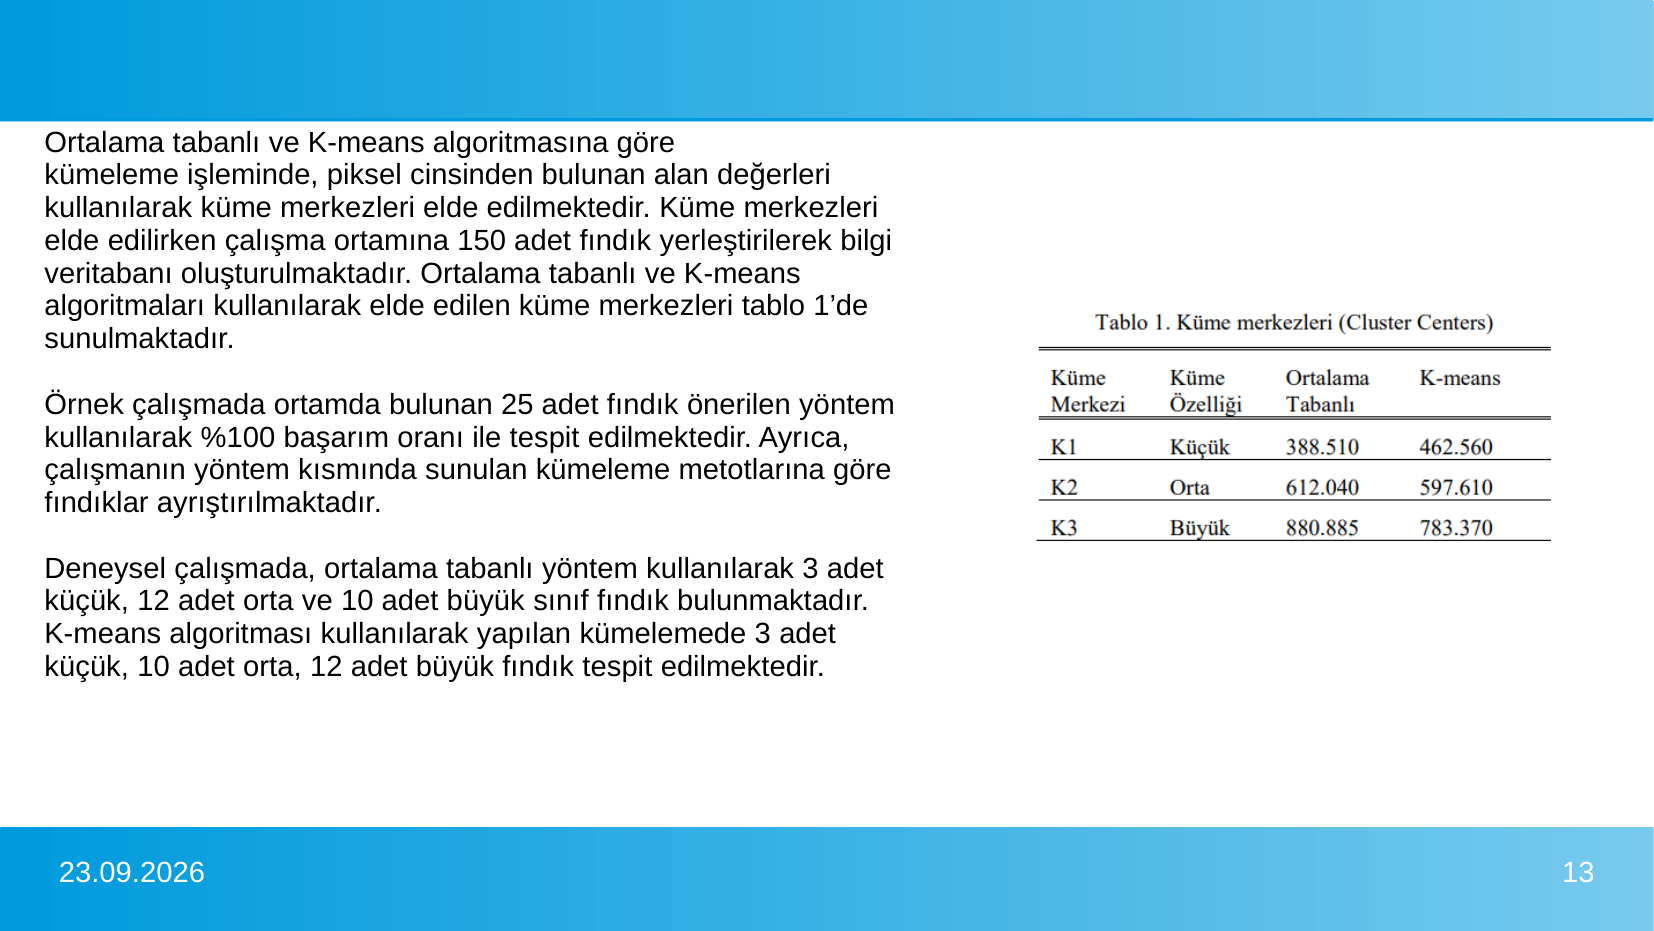

#
Ortalama tabanlı ve K-means algoritmasına göre
kümeleme işleminde, piksel cinsinden bulunan alan değerleri kullanılarak küme merkezleri elde edilmektedir. Küme merkezleri elde edilirken çalışma ortamına 150 adet fındık yerleştirilerek bilgi veritabanı oluşturulmaktadır. Ortalama tabanlı ve K-means algoritmaları kullanılarak elde edilen küme merkezleri tablo 1’de sunulmaktadır.
Örnek çalışmada ortamda bulunan 25 adet fındık önerilen yöntem kullanılarak %100 başarım oranı ile tespit edilmektedir. Ayrıca, çalışmanın yöntem kısmında sunulan kümeleme metotlarına göre
fındıklar ayrıştırılmaktadır.
Deneysel çalışmada, ortalama tabanlı yöntem kullanılarak 3 adet küçük, 12 adet orta ve 10 adet büyük sınıf fındık bulunmaktadır. K-means algoritması kullanılarak yapılan kümelemede 3 adet küçük, 10 adet orta, 12 adet büyük fındık tespit edilmektedir.
13